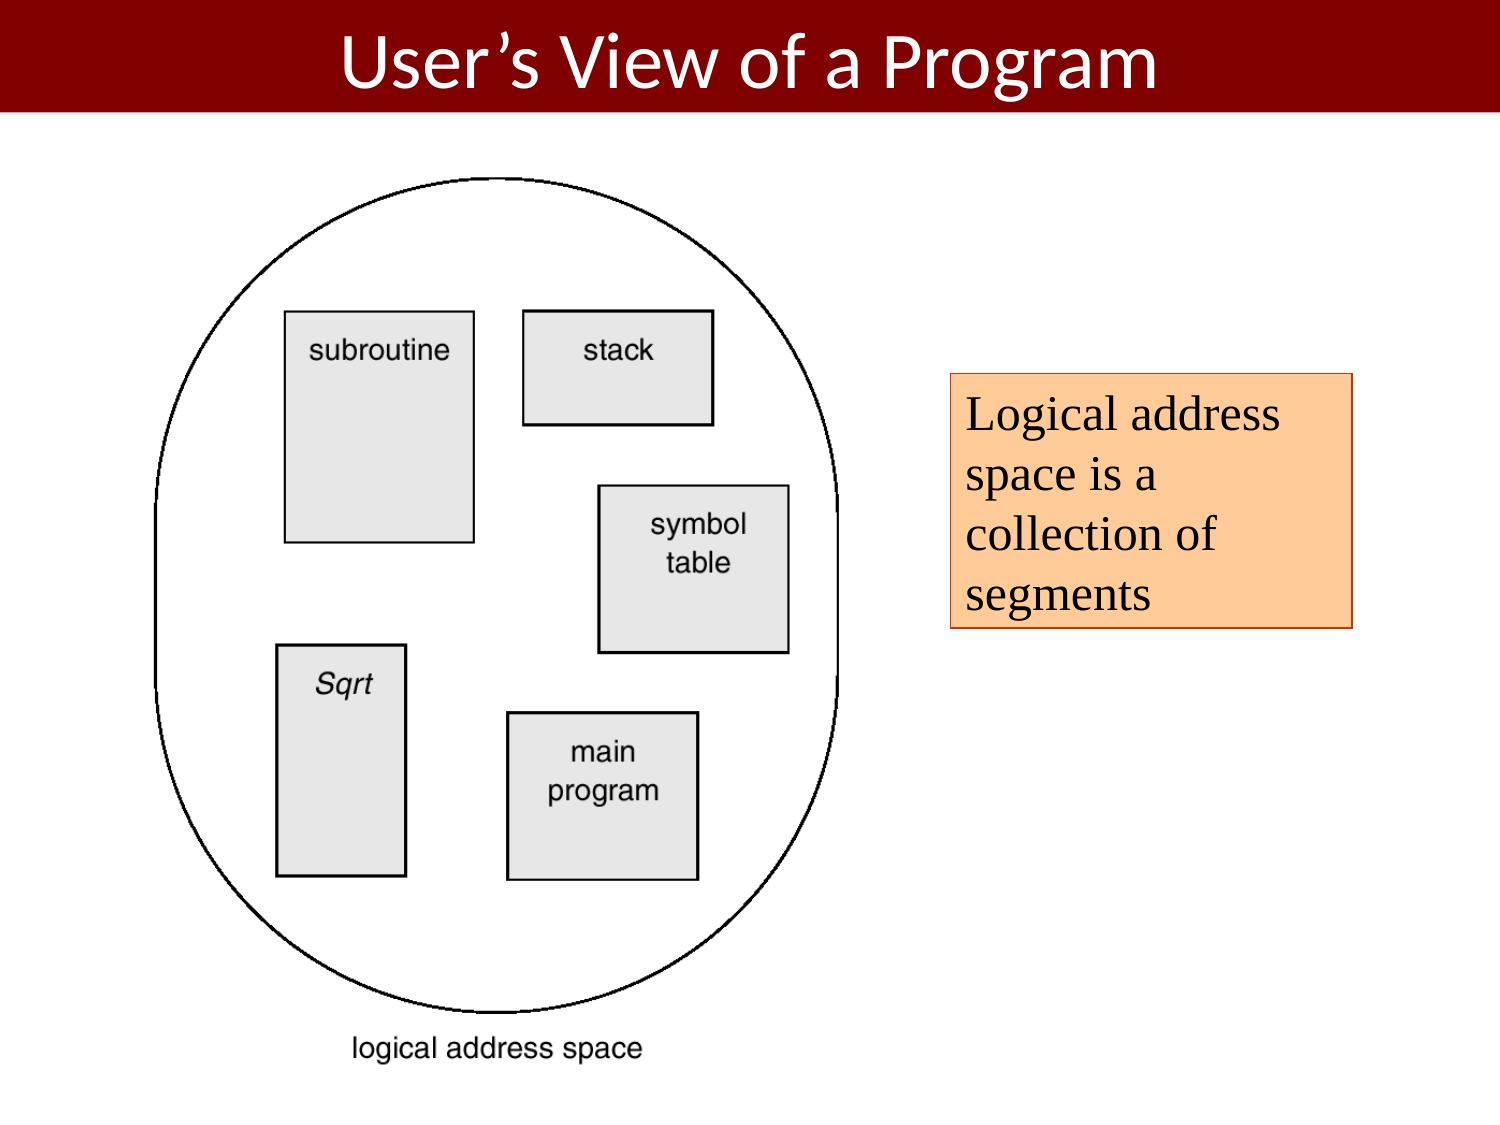

# User’s View of a Program
Logical address space is a collection of segments